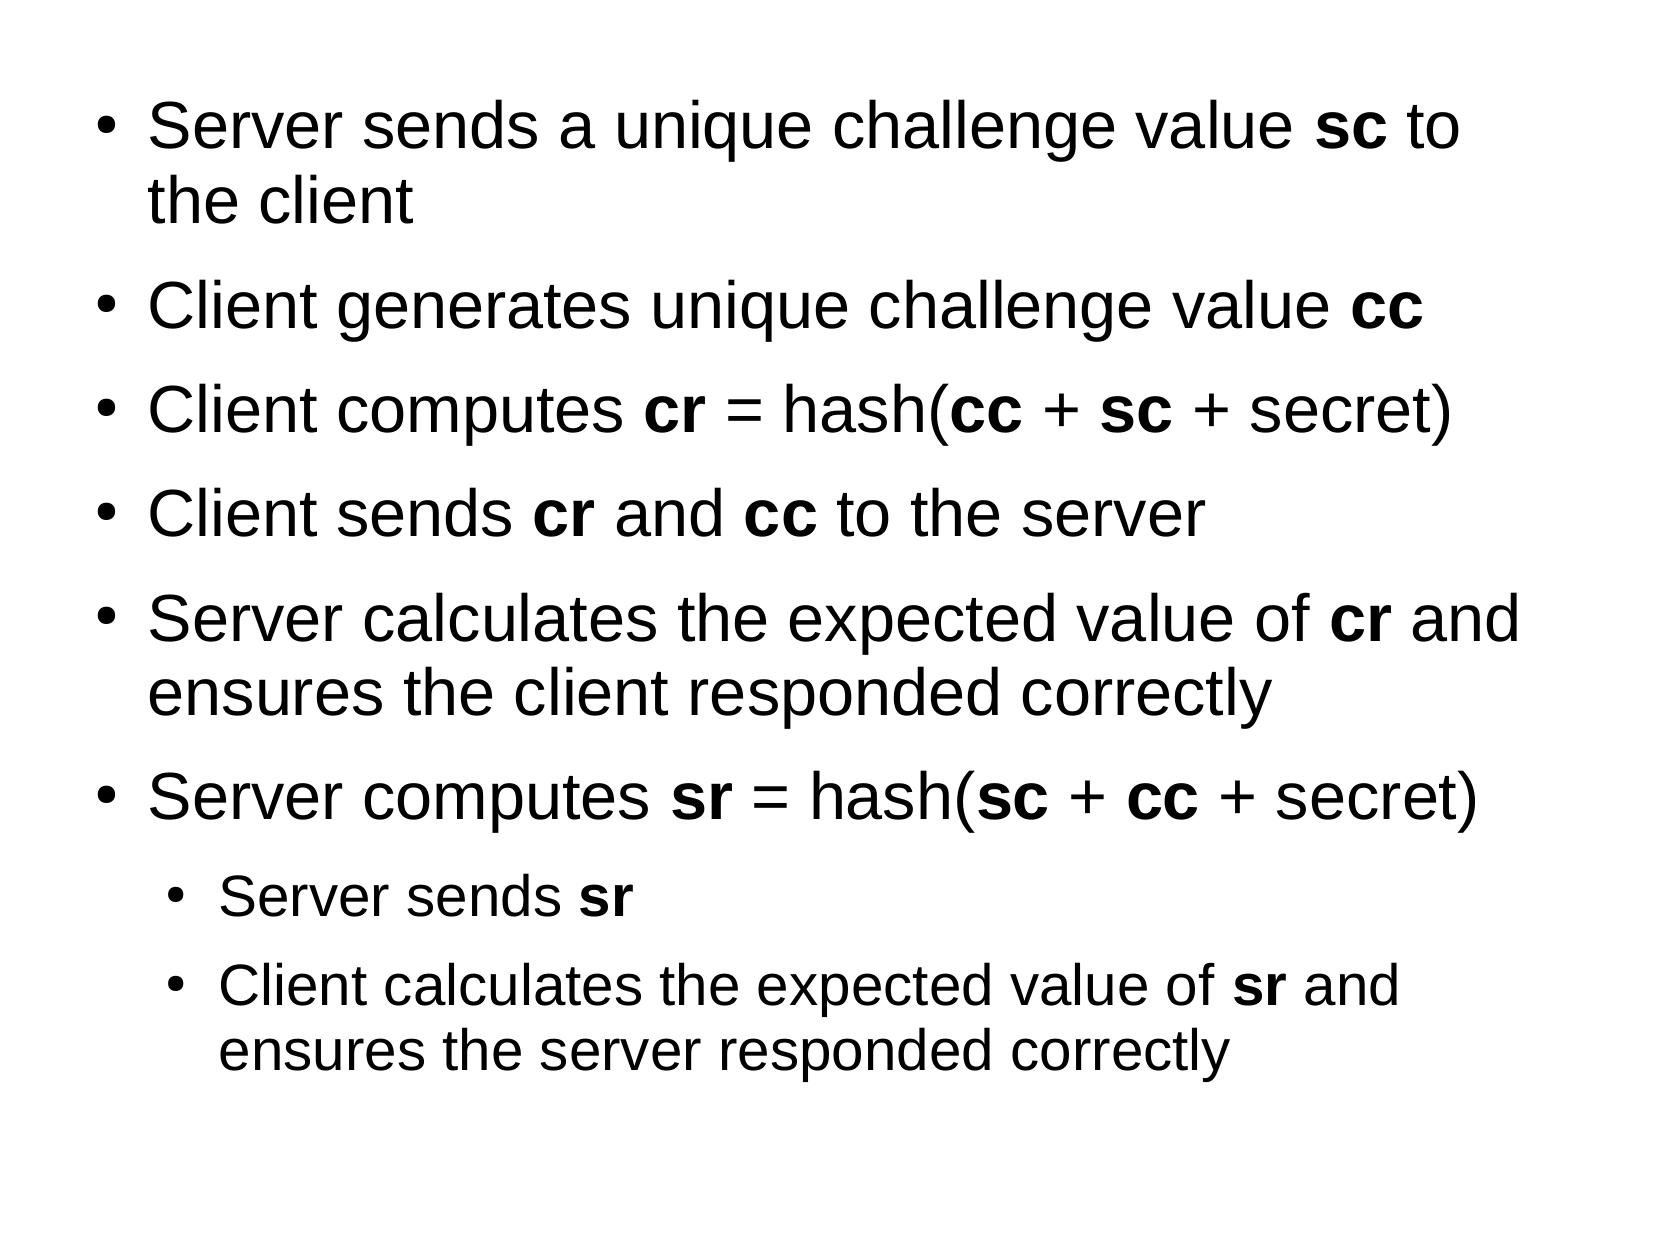

#
Server sends a unique challenge value sc to the client
Client generates unique challenge value cc
Client computes cr = hash(cc + sc + secret)
Client sends cr and cc to the server
Server calculates the expected value of cr and ensures the client responded correctly
Server computes sr = hash(sc + cc + secret)
Server sends sr
Client calculates the expected value of sr and ensures the server responded correctly